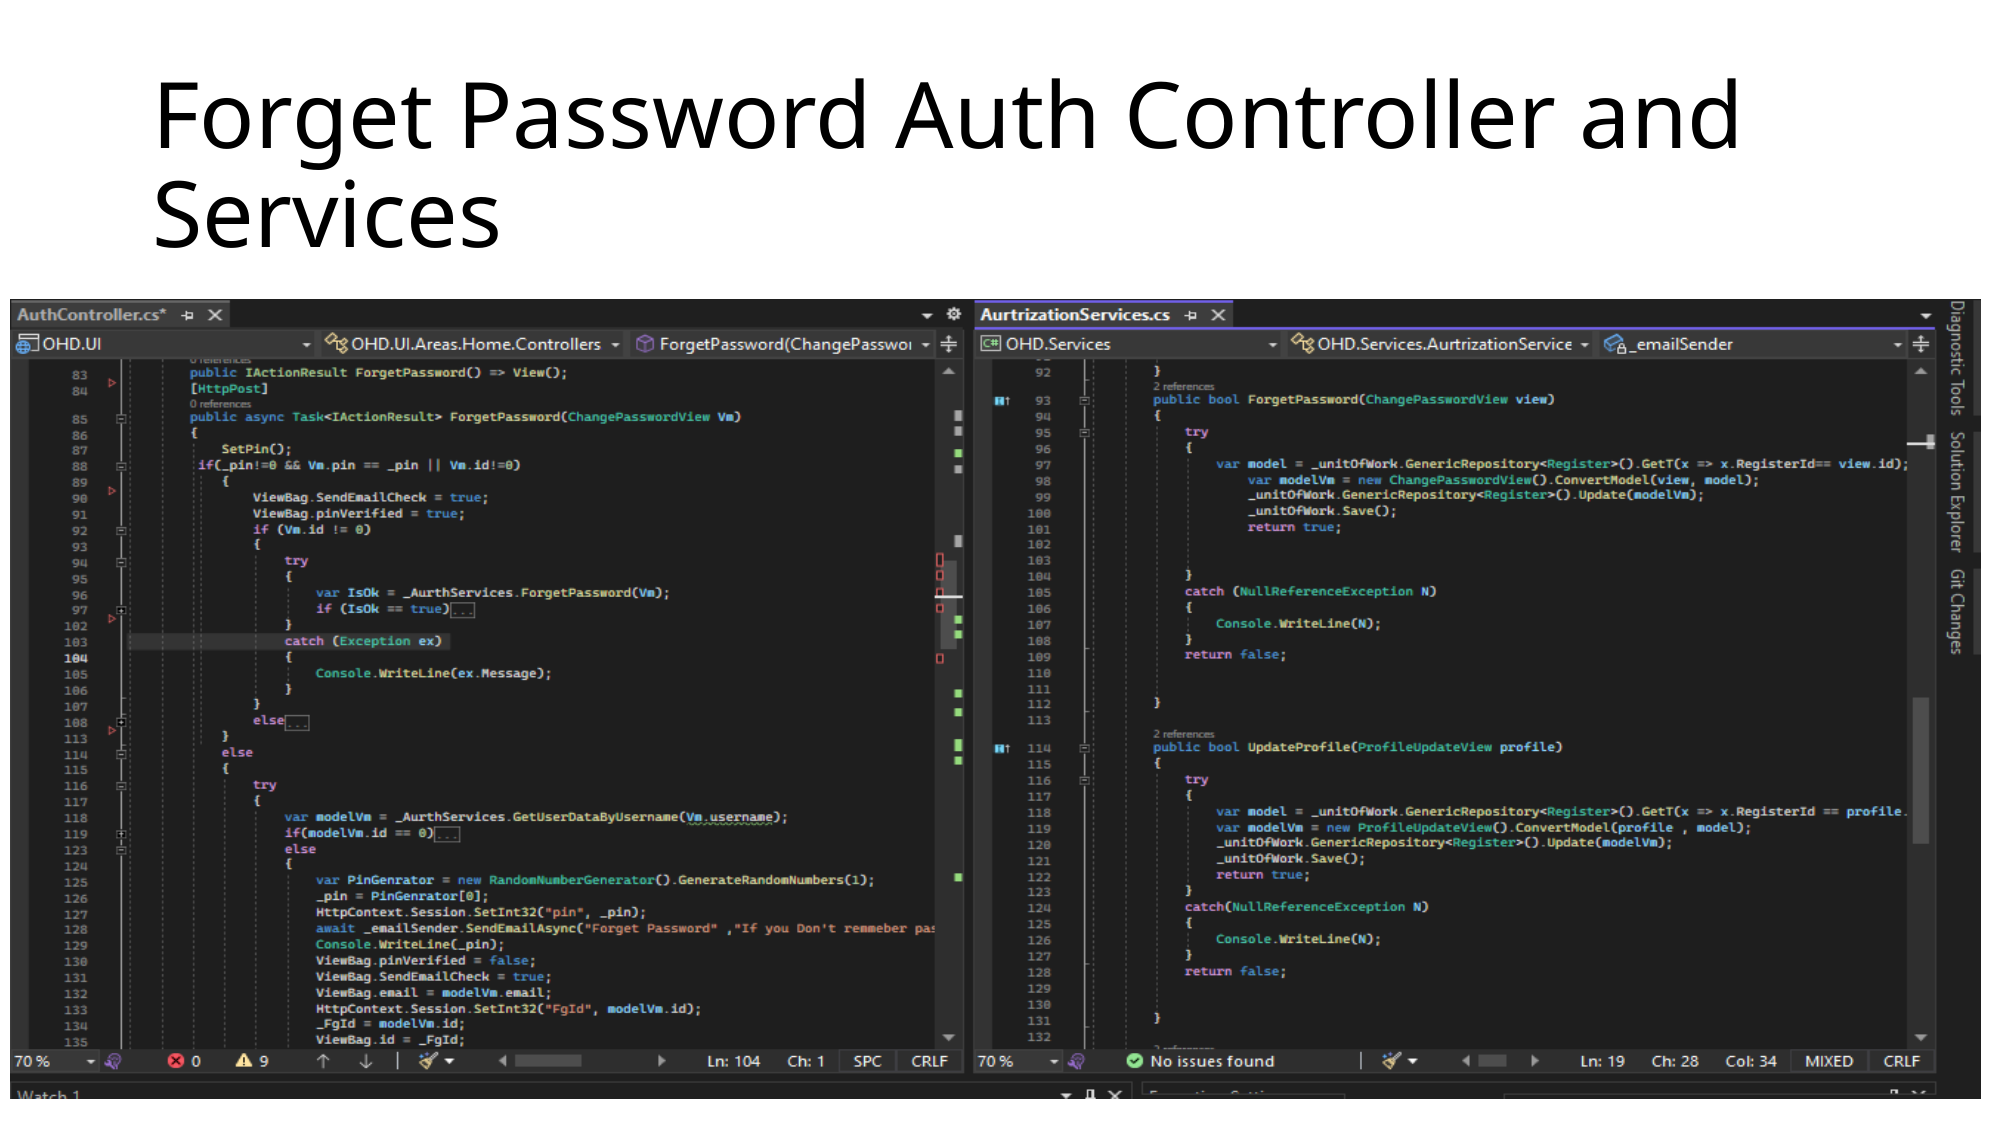

# Forget Password Auth Controller and Services